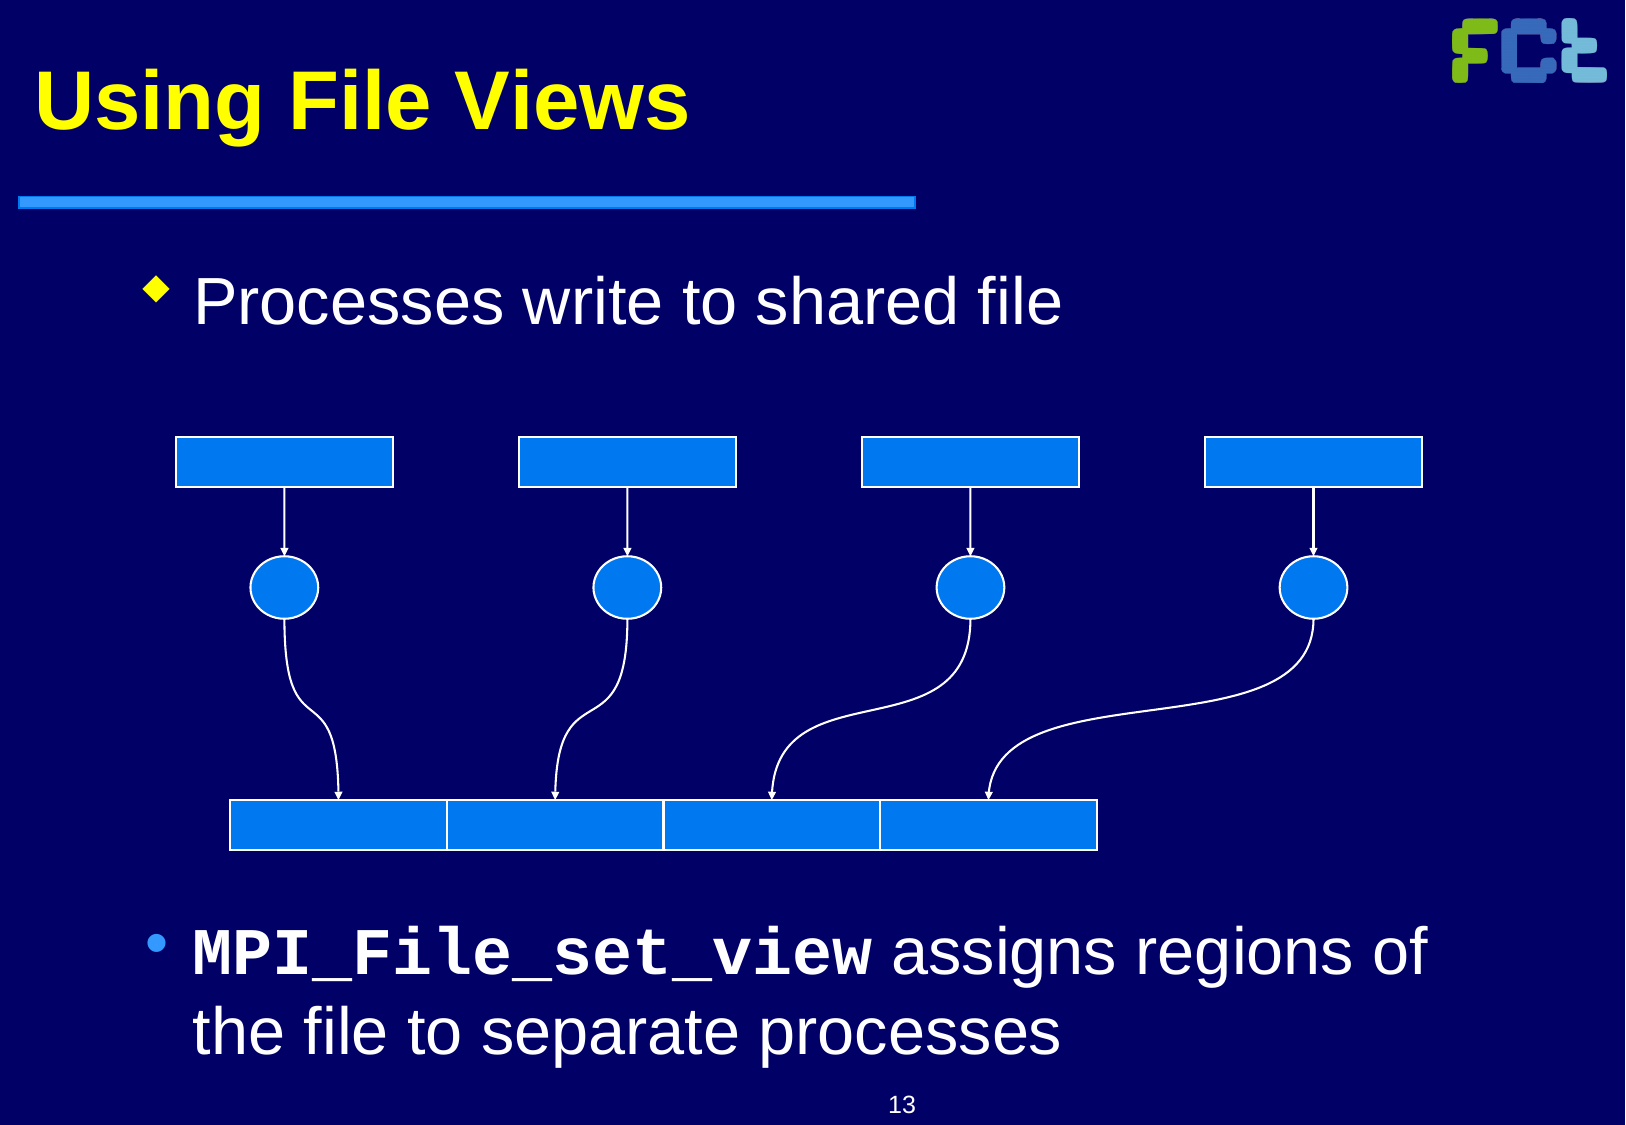

# Using File Views
Processes write to shared file
MPI_File_set_view assigns regions of the file to separate processes